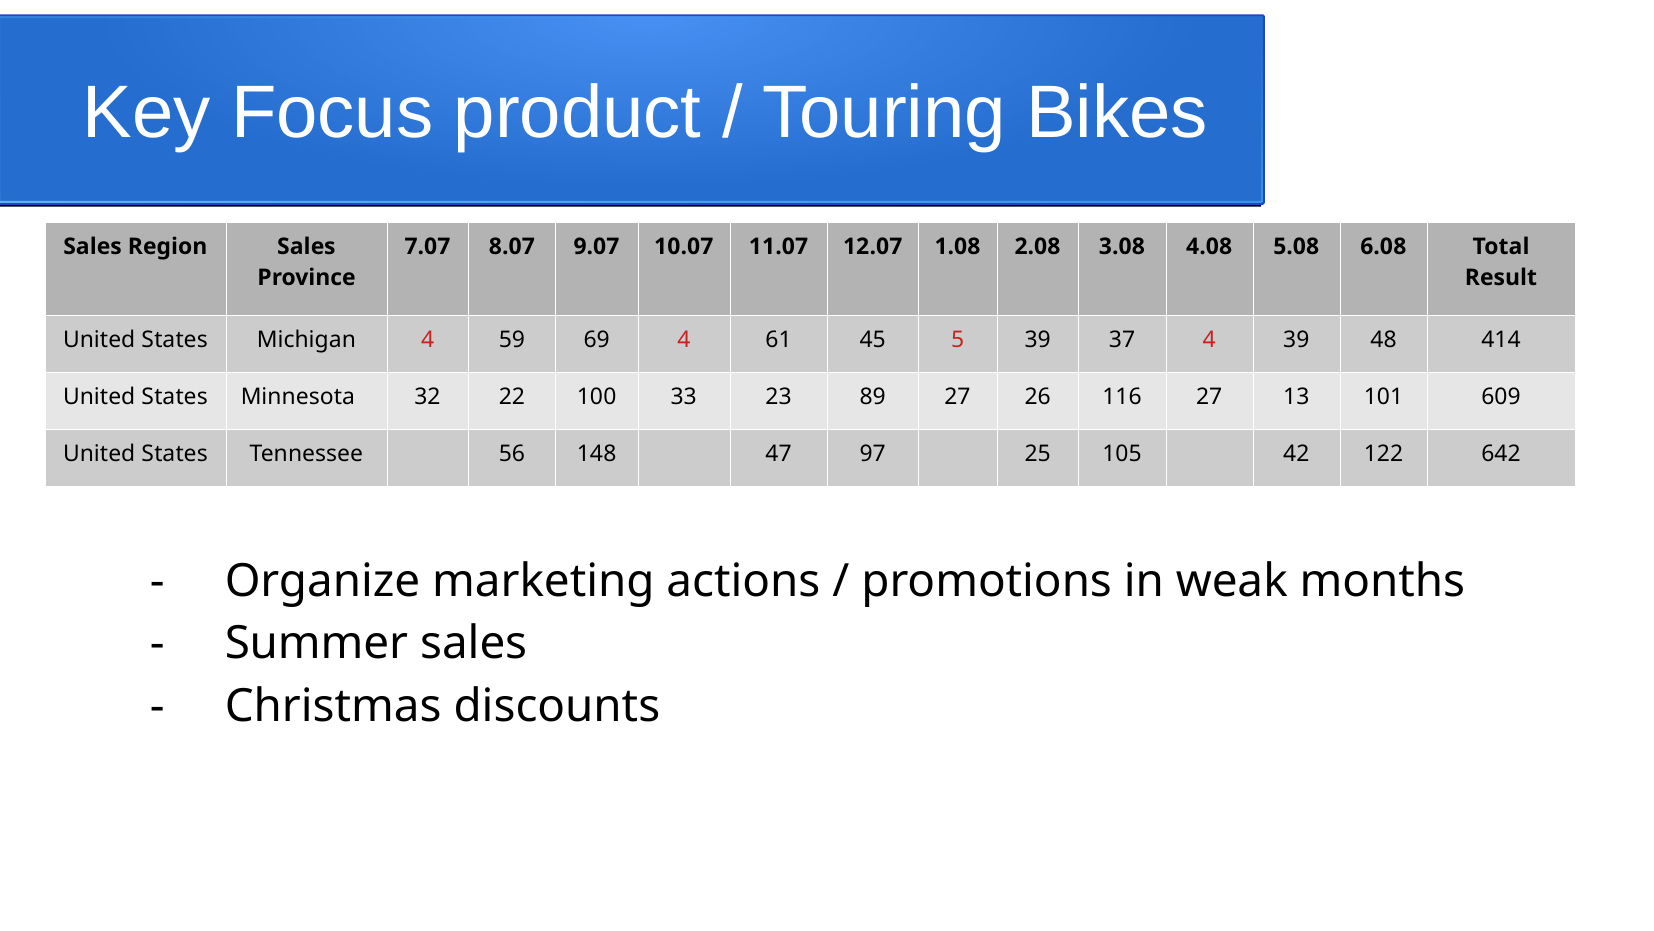

# Key Focus product / Touring Bikes
| Sales Region | Sales Province | 7.07 | 8.07 | 9.07 | 10.07 | 11.07 | 12.07 | 1.08 | 2.08 | 3.08 | 4.08 | 5.08 | 6.08 | Total Result |
| --- | --- | --- | --- | --- | --- | --- | --- | --- | --- | --- | --- | --- | --- | --- |
| United States | Michigan | 4 | 59 | 69 | 4 | 61 | 45 | 5 | 39 | 37 | 4 | 39 | 48 | 414 |
| United States | Minnesota | 32 | 22 | 100 | 33 | 23 | 89 | 27 | 26 | 116 | 27 | 13 | 101 | 609 |
| United States | Tennessee | | 56 | 148 | | 47 | 97 | | 25 | 105 | | 42 | 122 | 642 |
Weak sales in Michigan
	-	Organize marketing actions / promotions in weak months
	-	Summer sales
	- 	Christmas discounts